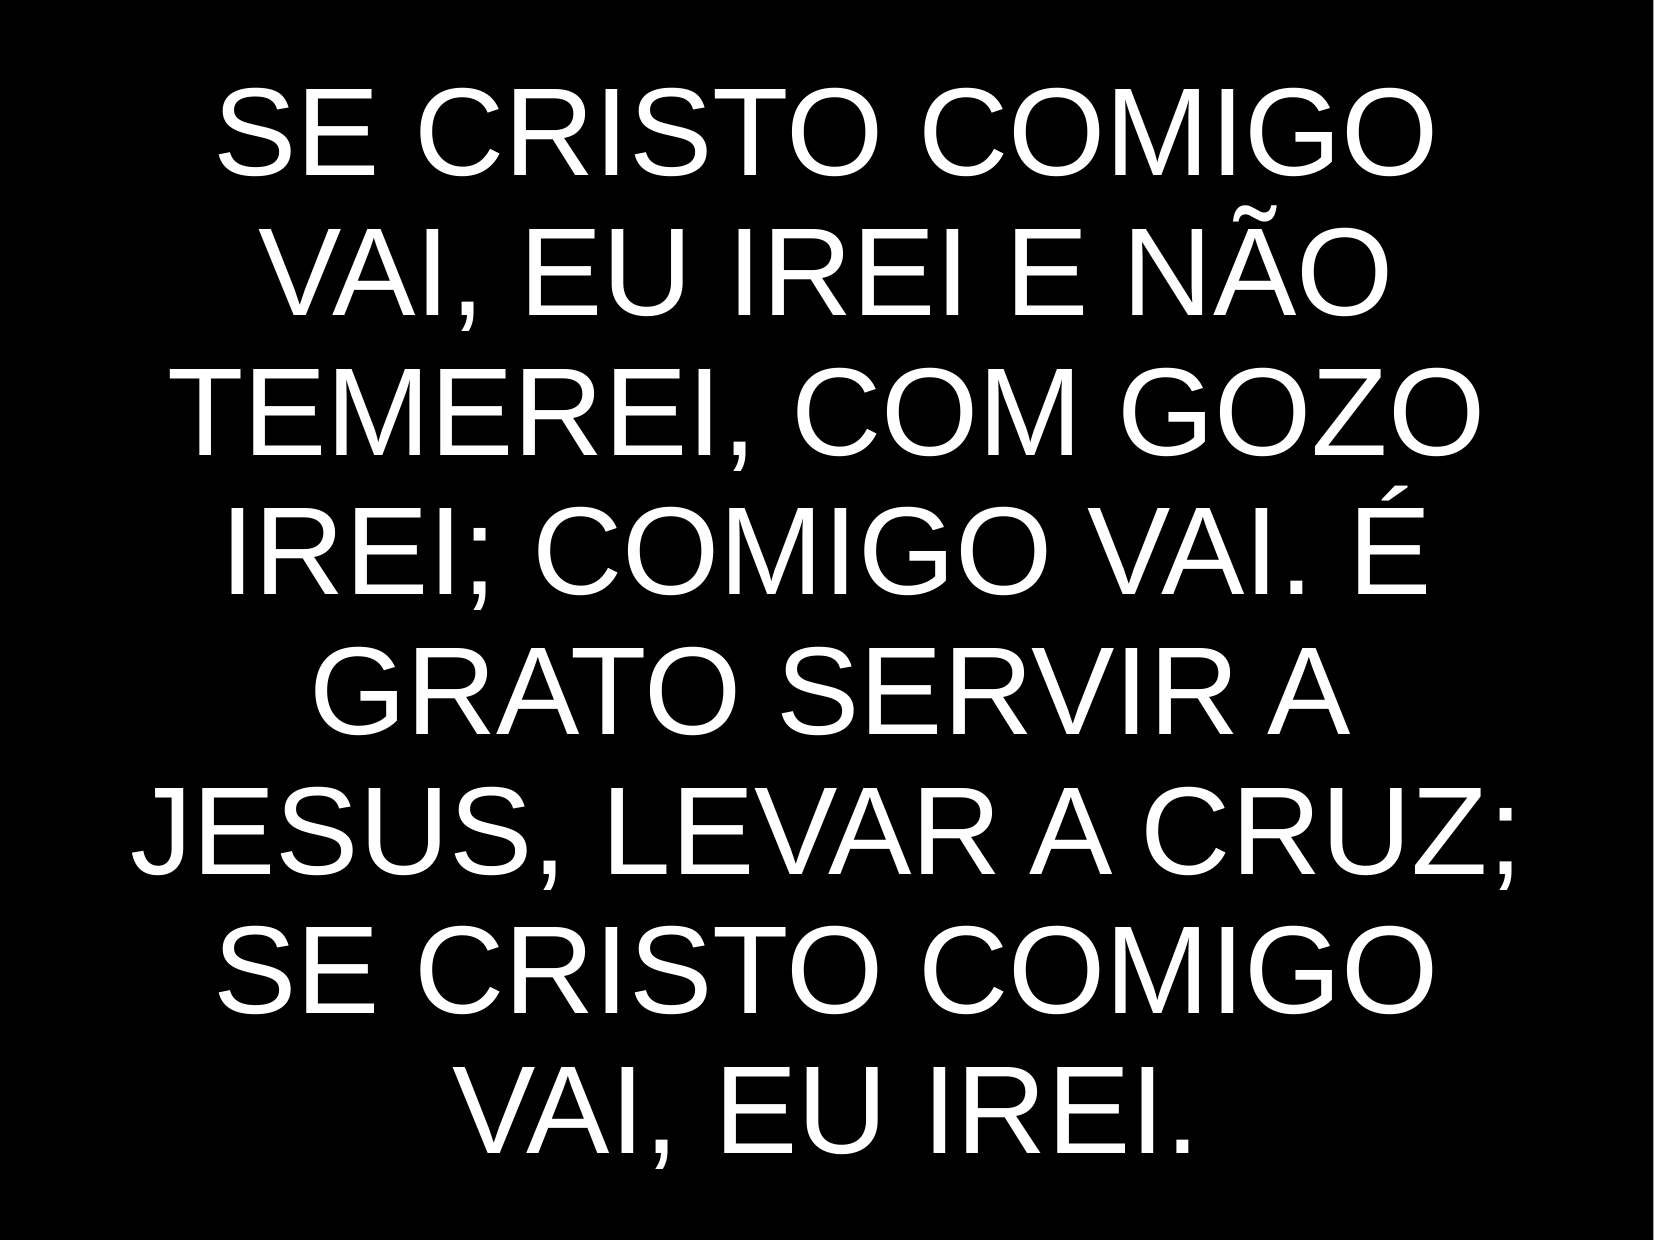

# SE CRISTO COMIGO VAI, EU IREI E NÃO TEMEREI, COM GOZO IREI; COMIGO VAI. É GRATO SERVIR A JESUS, LEVAR A CRUZ; SE CRISTO COMIGO VAI, EU IREI.